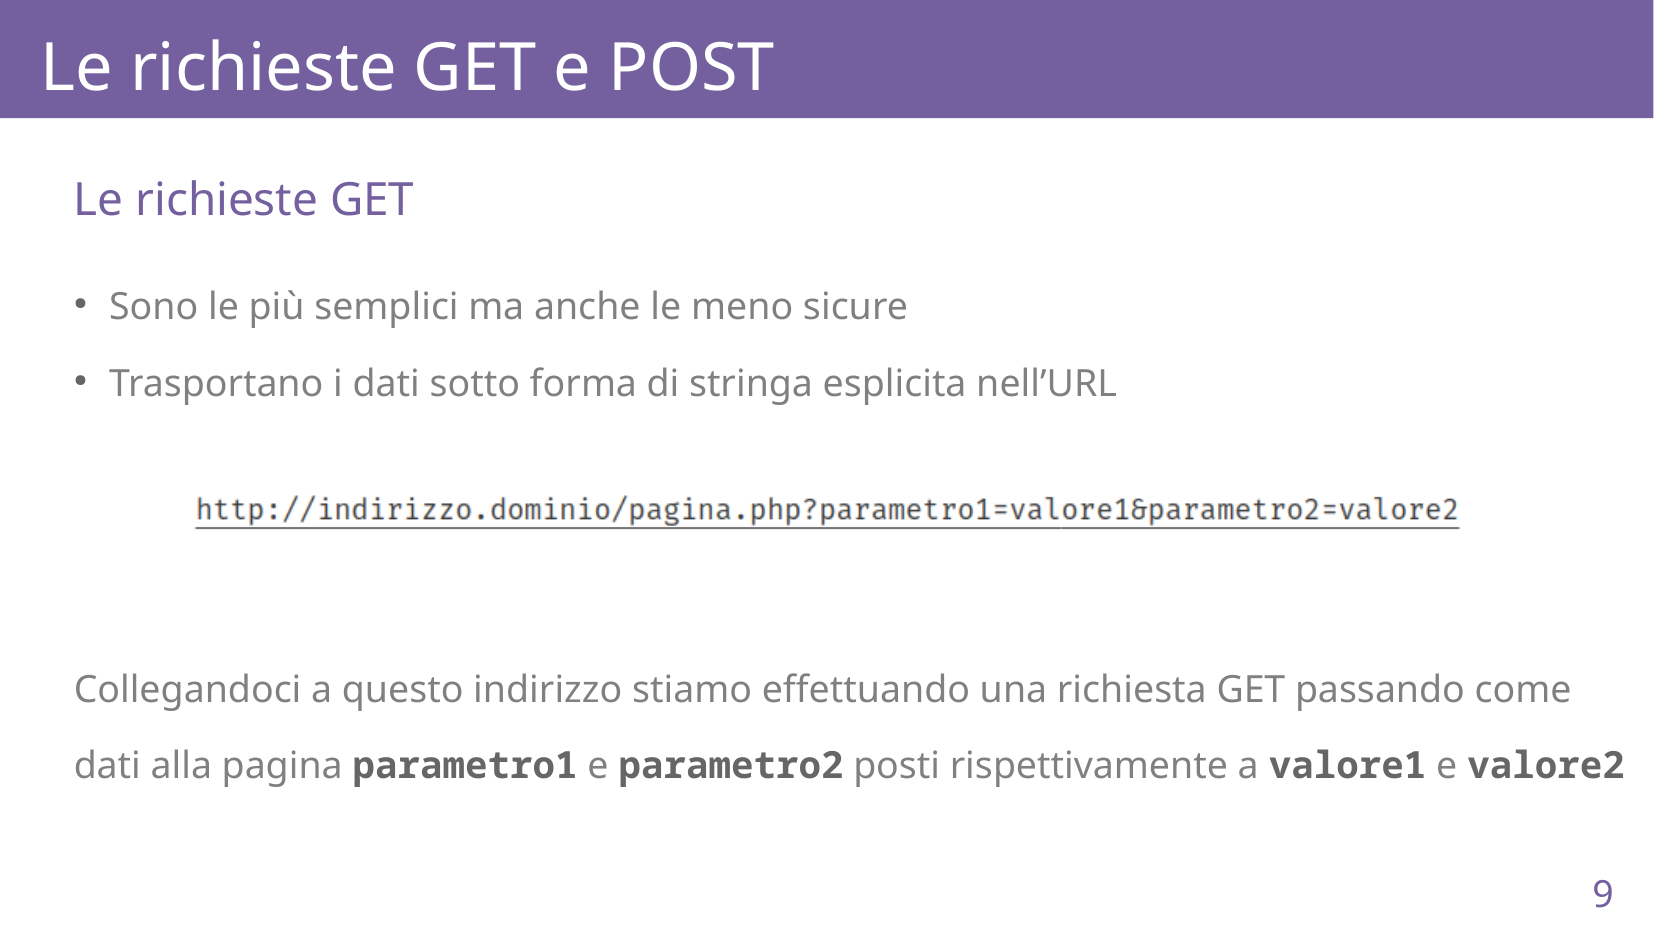

Le richieste GET e POST
Le richieste GET
Sono le più semplici ma anche le meno sicure
Trasportano i dati sotto forma di stringa esplicita nell’URL
Collegandoci a questo indirizzo stiamo effettuando una richiesta GET passando come
dati alla pagina parametro1 e parametro2 posti rispettivamente a valore1 e valore2